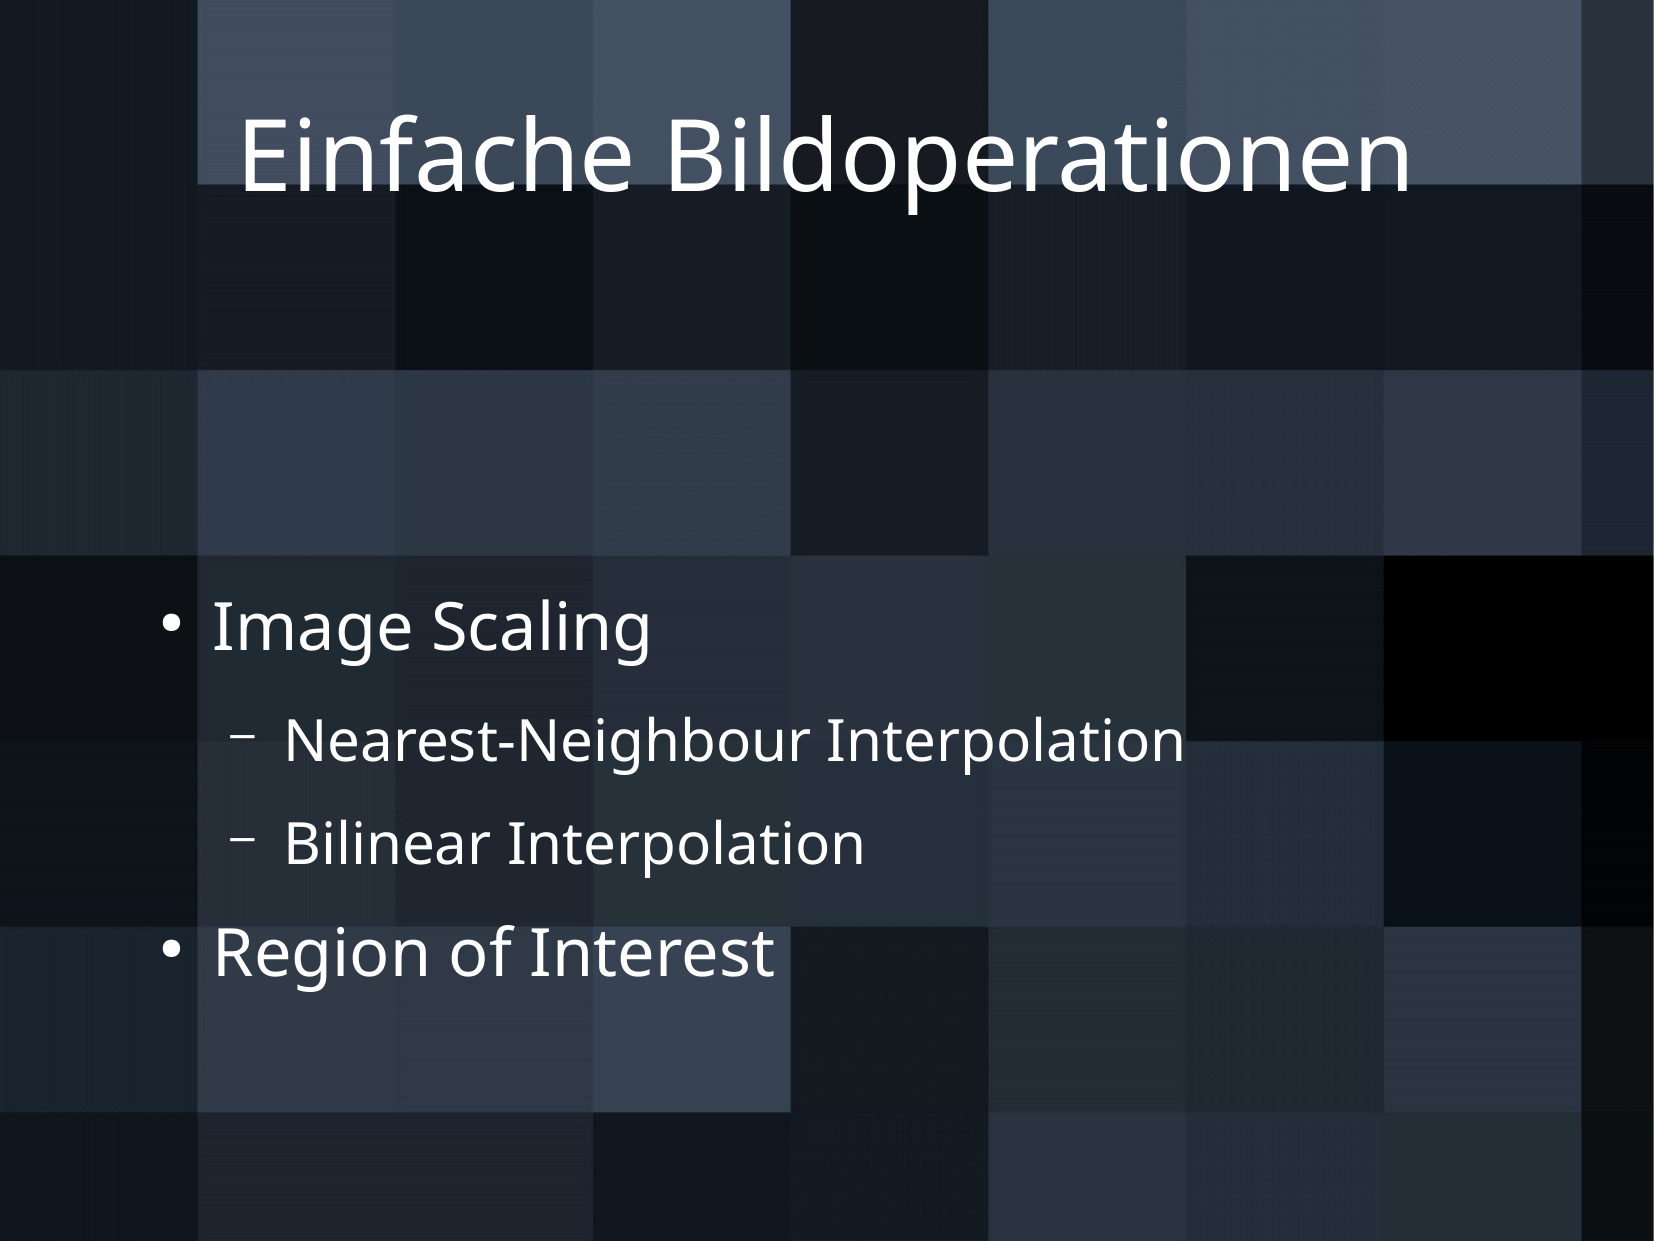

# Einfache Bildoperationen
Image Scaling
Nearest-Neighbour Interpolation
Bilinear Interpolation
Region of Interest